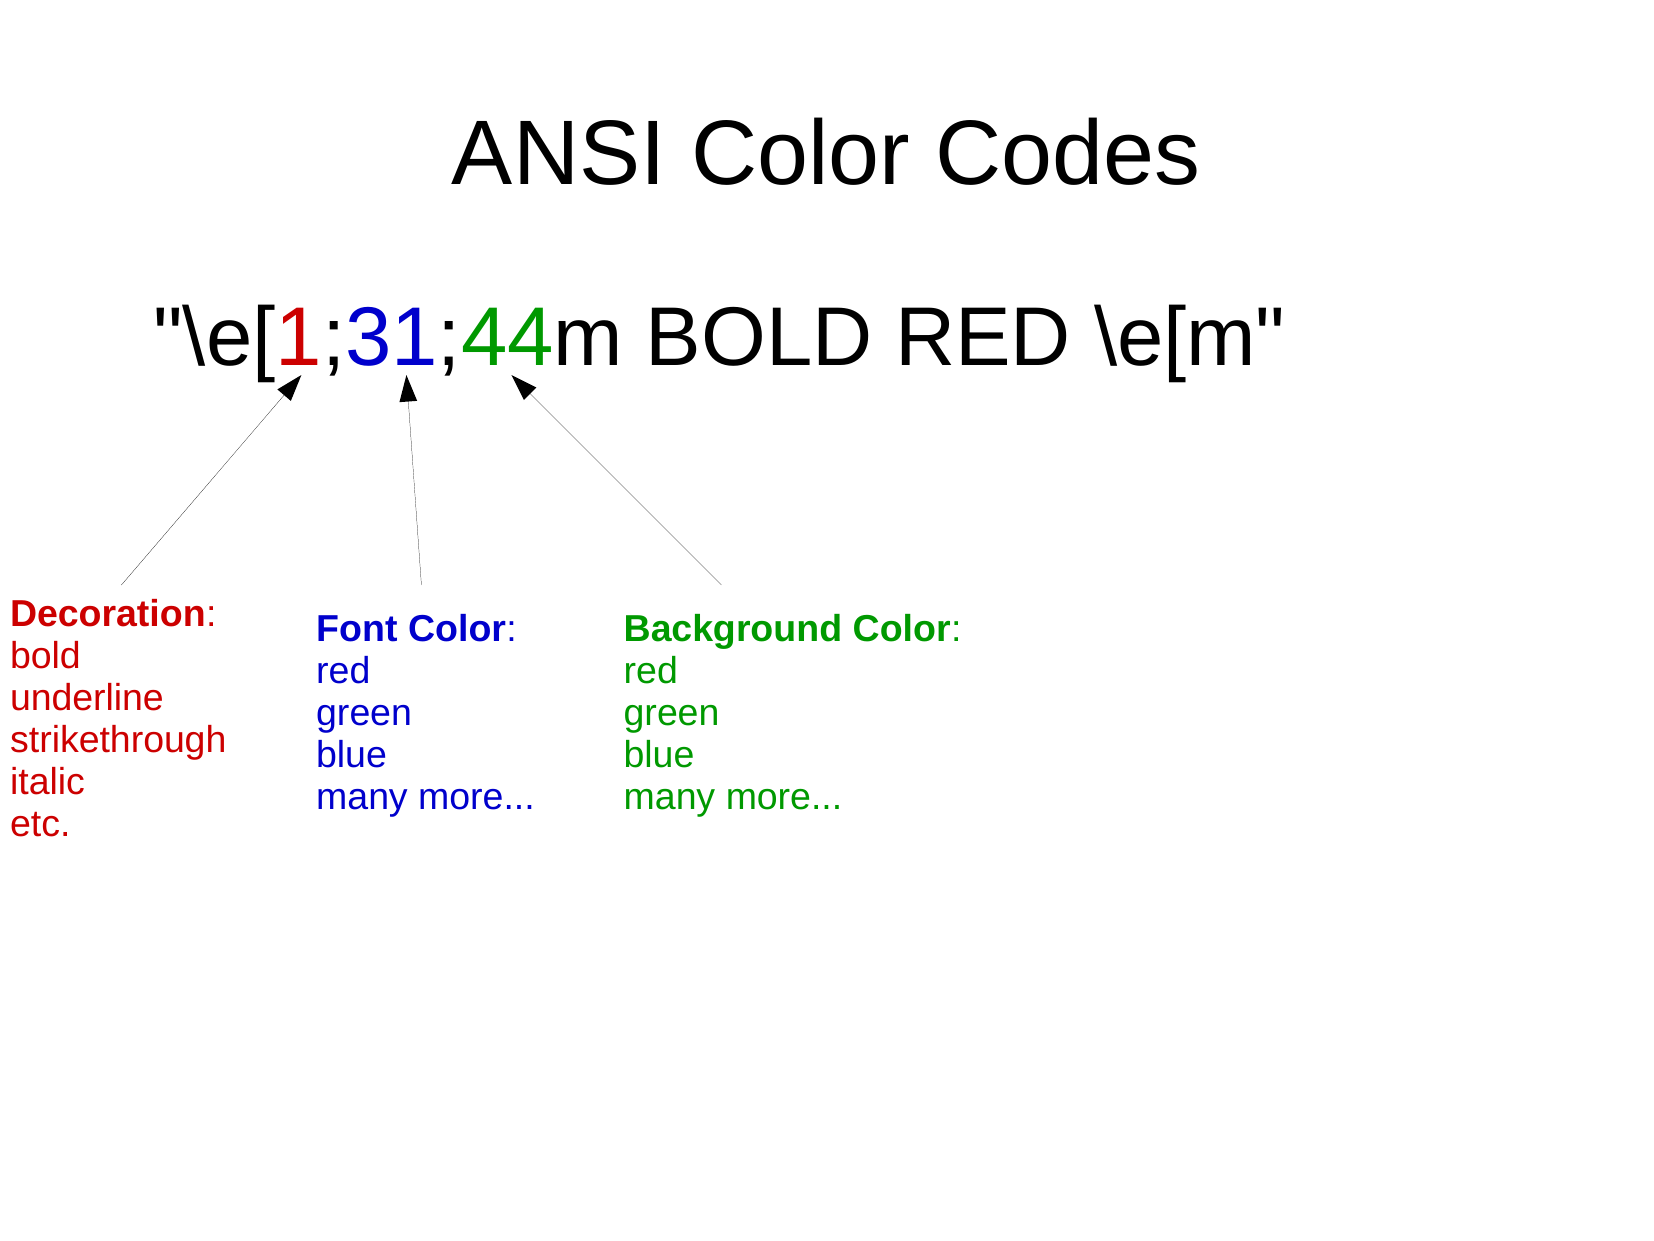

# ANSI Color Codes
"\e[1;31;44m BOLD RED \e[m"
Decoration:
bold
underline
strikethrough
italic
etc.
Font Color:
red
green
blue
many more...
Background Color:
red
green
blue
many more...